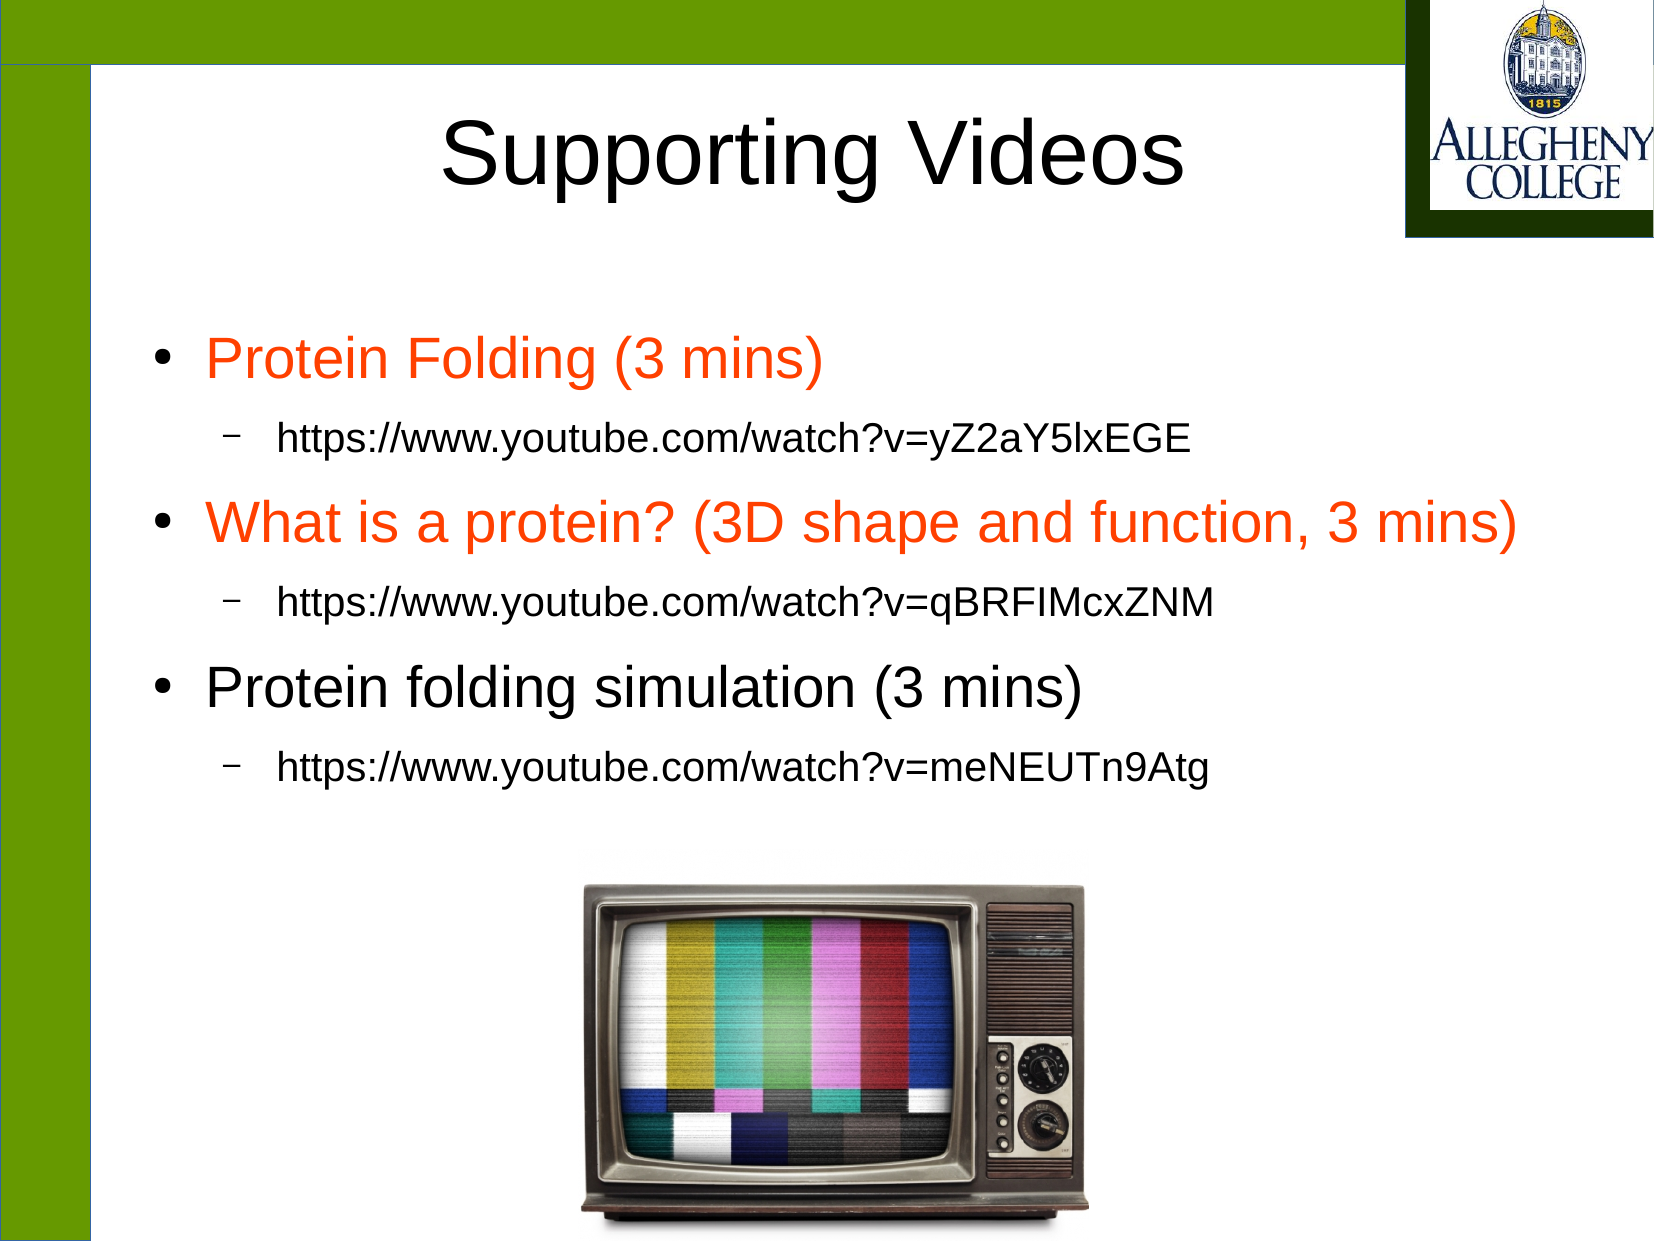

# Supporting Videos
Protein Folding (3 mins)
https://www.youtube.com/watch?v=yZ2aY5lxEGE
What is a protein? (3D shape and function, 3 mins)
https://www.youtube.com/watch?v=qBRFIMcxZNM
Protein folding simulation (3 mins)
https://www.youtube.com/watch?v=meNEUTn9Atg